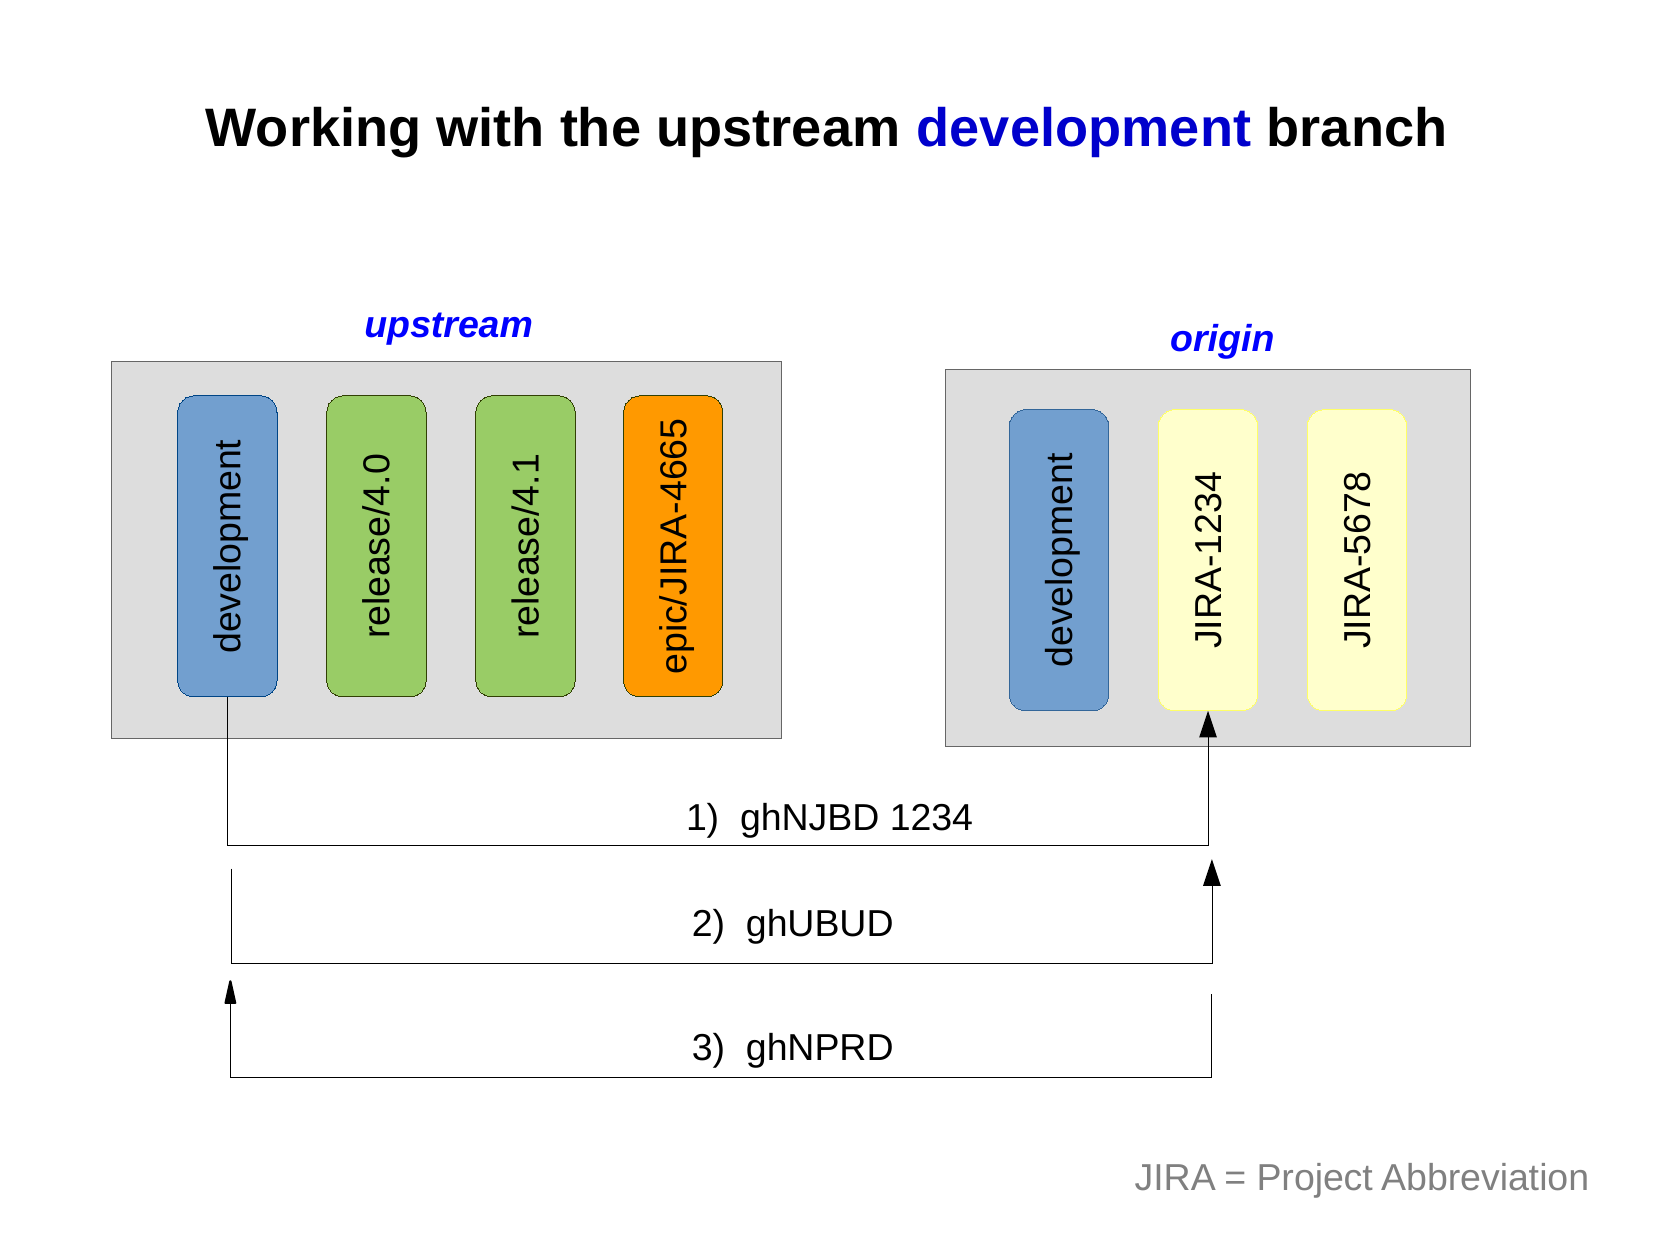

Working with the upstream development branch
upstream
origin
release/4.0
release/4.1
epic/JIRA-4665
development
development
JIRA-1234
JIRA-5678
1) ghNJBD 1234
2) ghUBUD
3) ghNPRD
JIRA = Project Abbreviation